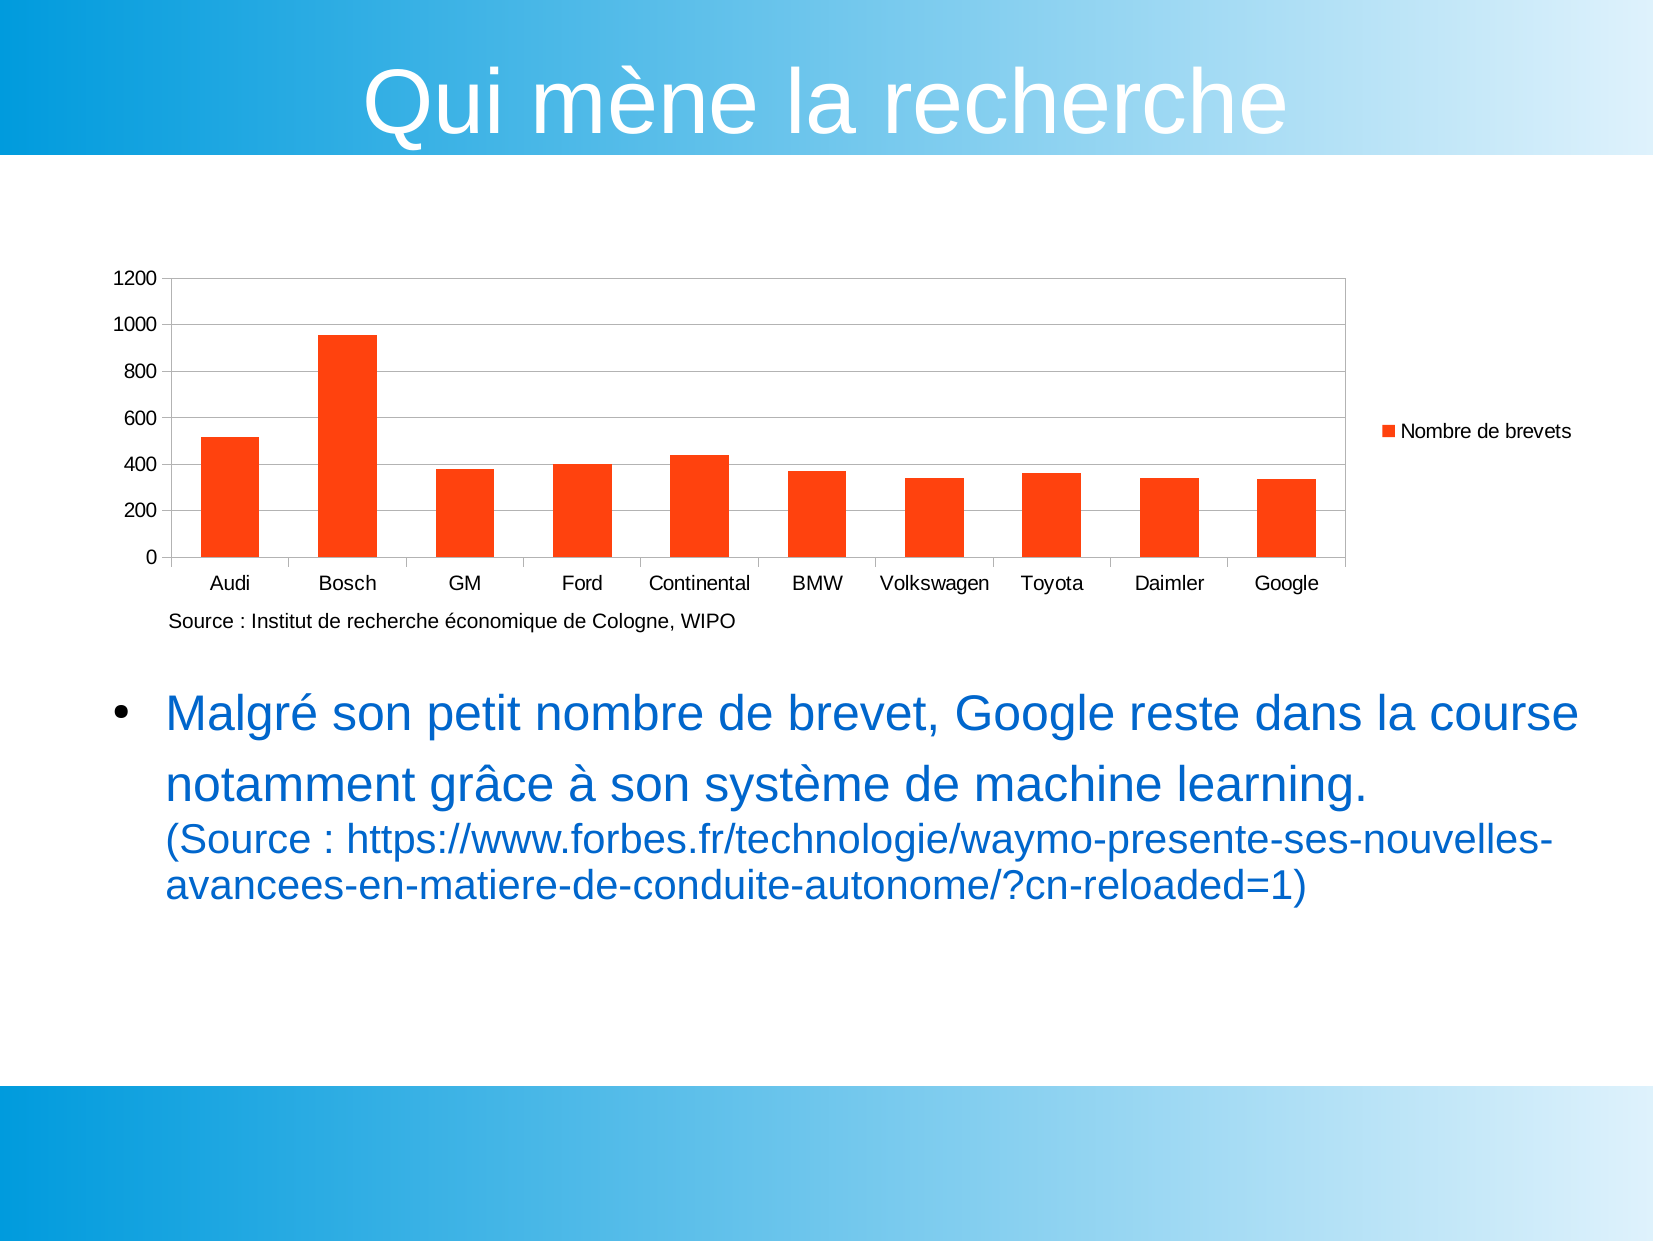

# Qui mène la recherche
### Chart
| Category | Nombre de brevets |
|---|---|
| Audi | 516.0 |
| Bosch | 958.0 |
| GM | 380.0 |
| Ford | 402.0 |
| Continental | 439.0 |
| BMW | 370.0 |
| Volkswagen | 343.0 |
| Toyota | 362.0 |
| Daimler | 339.0 |
| Google | 338.0 |Source : Institut de recherche économique de Cologne, WIPO
Malgré son petit nombre de brevet, Google reste dans la course notamment grâce à son système de machine learning.
(Source : https://www.forbes.fr/technologie/waymo-presente-ses-nouvelles-avancees-en-matiere-de-conduite-autonome/?cn-reloaded=1)